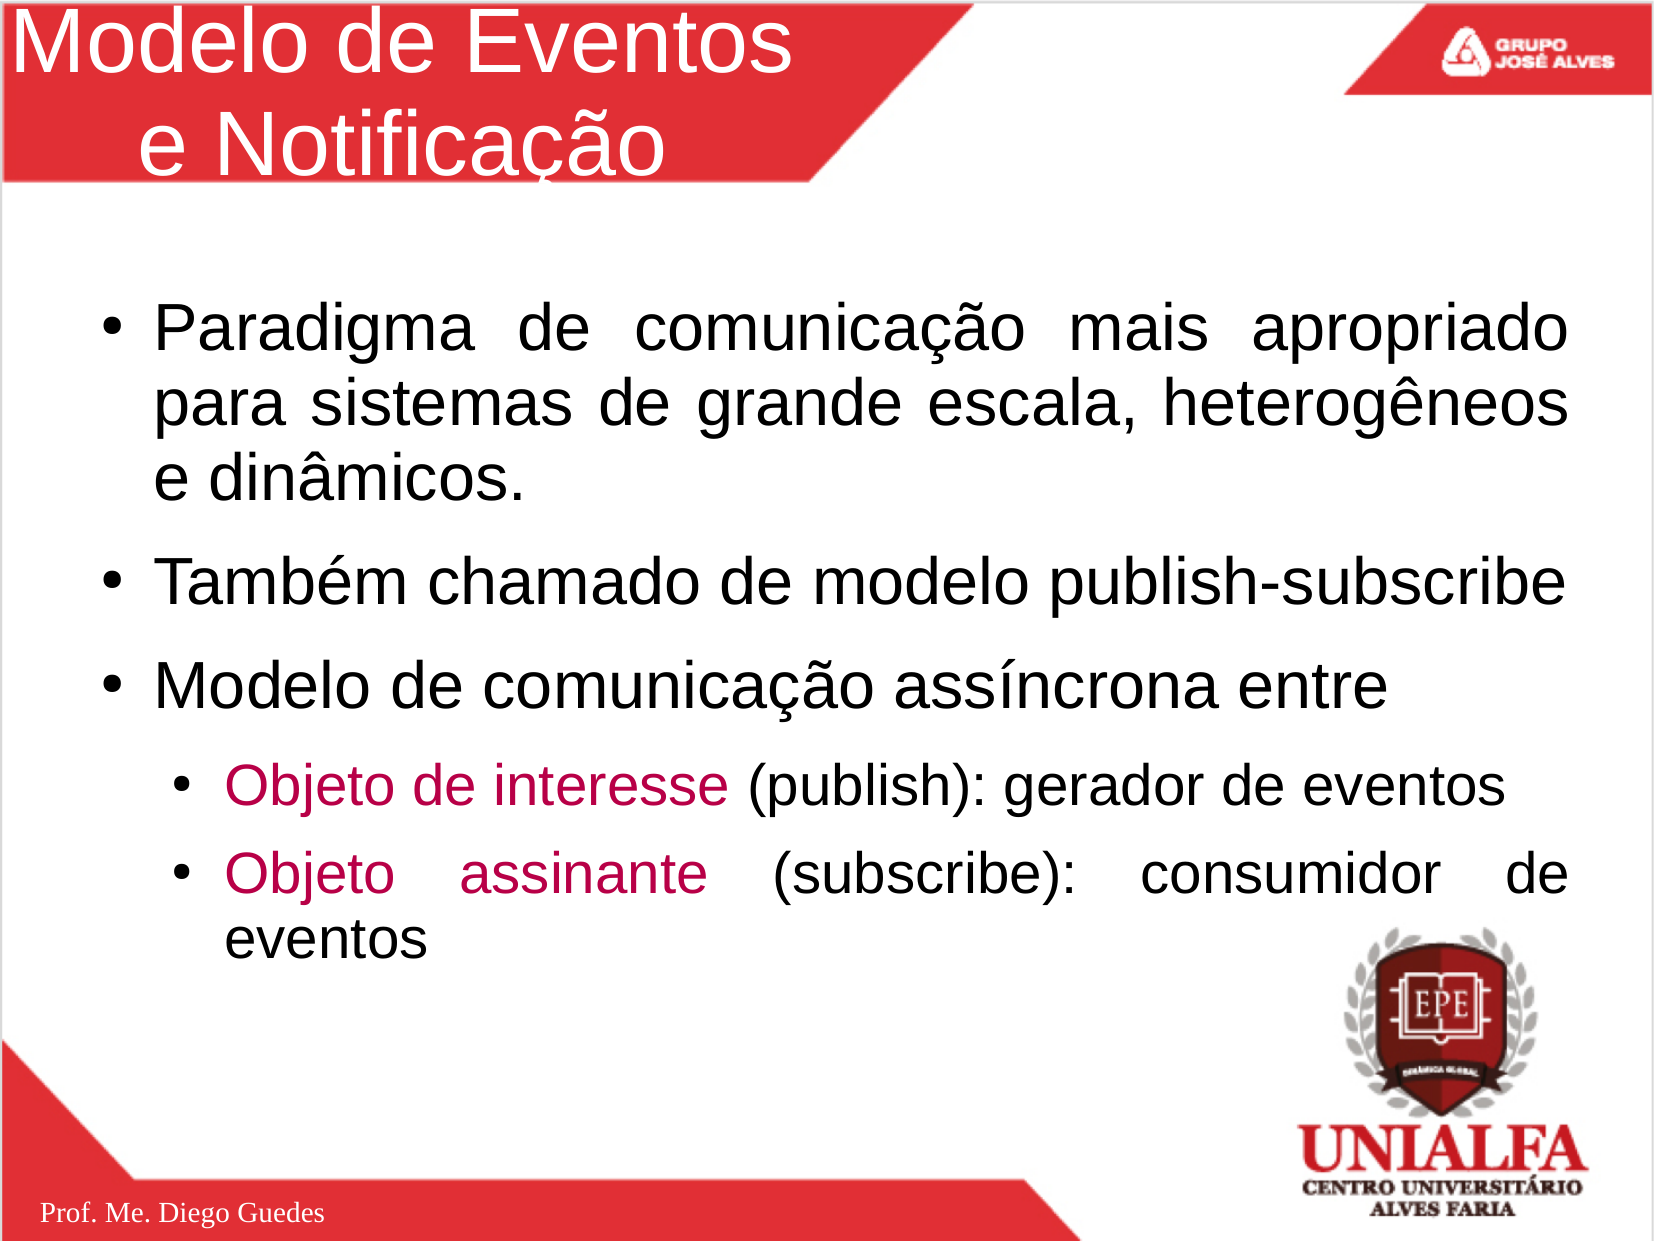

# Modelo de Eventos e Notificação
Paradigma de comunicação mais apropriado para sistemas de grande escala, heterogêneos e dinâmicos.
Também chamado de modelo publish-subscribe
Modelo de comunicação assíncrona entre
Objeto de interesse (publish): gerador de eventos
Objeto assinante (subscribe): consumidor de eventos